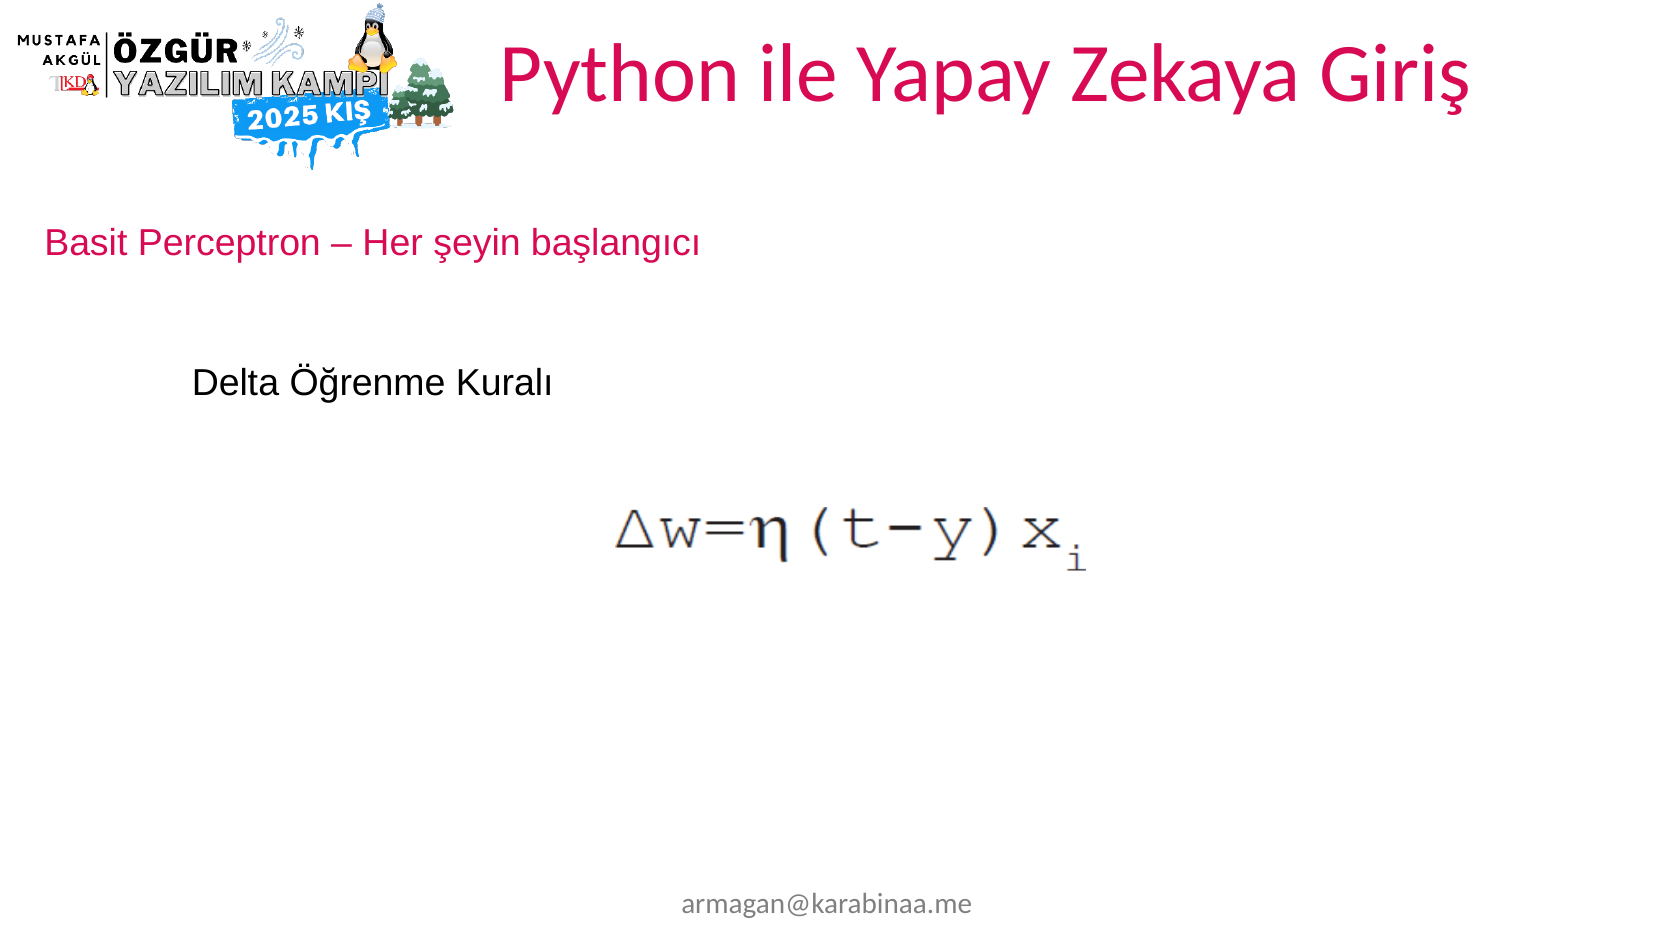

Python ile Yapay Zekaya Giriş
Basit Perceptron – Her şeyin başlangıcı
Delta Öğrenme Kuralı
armagan@karabinaa.me